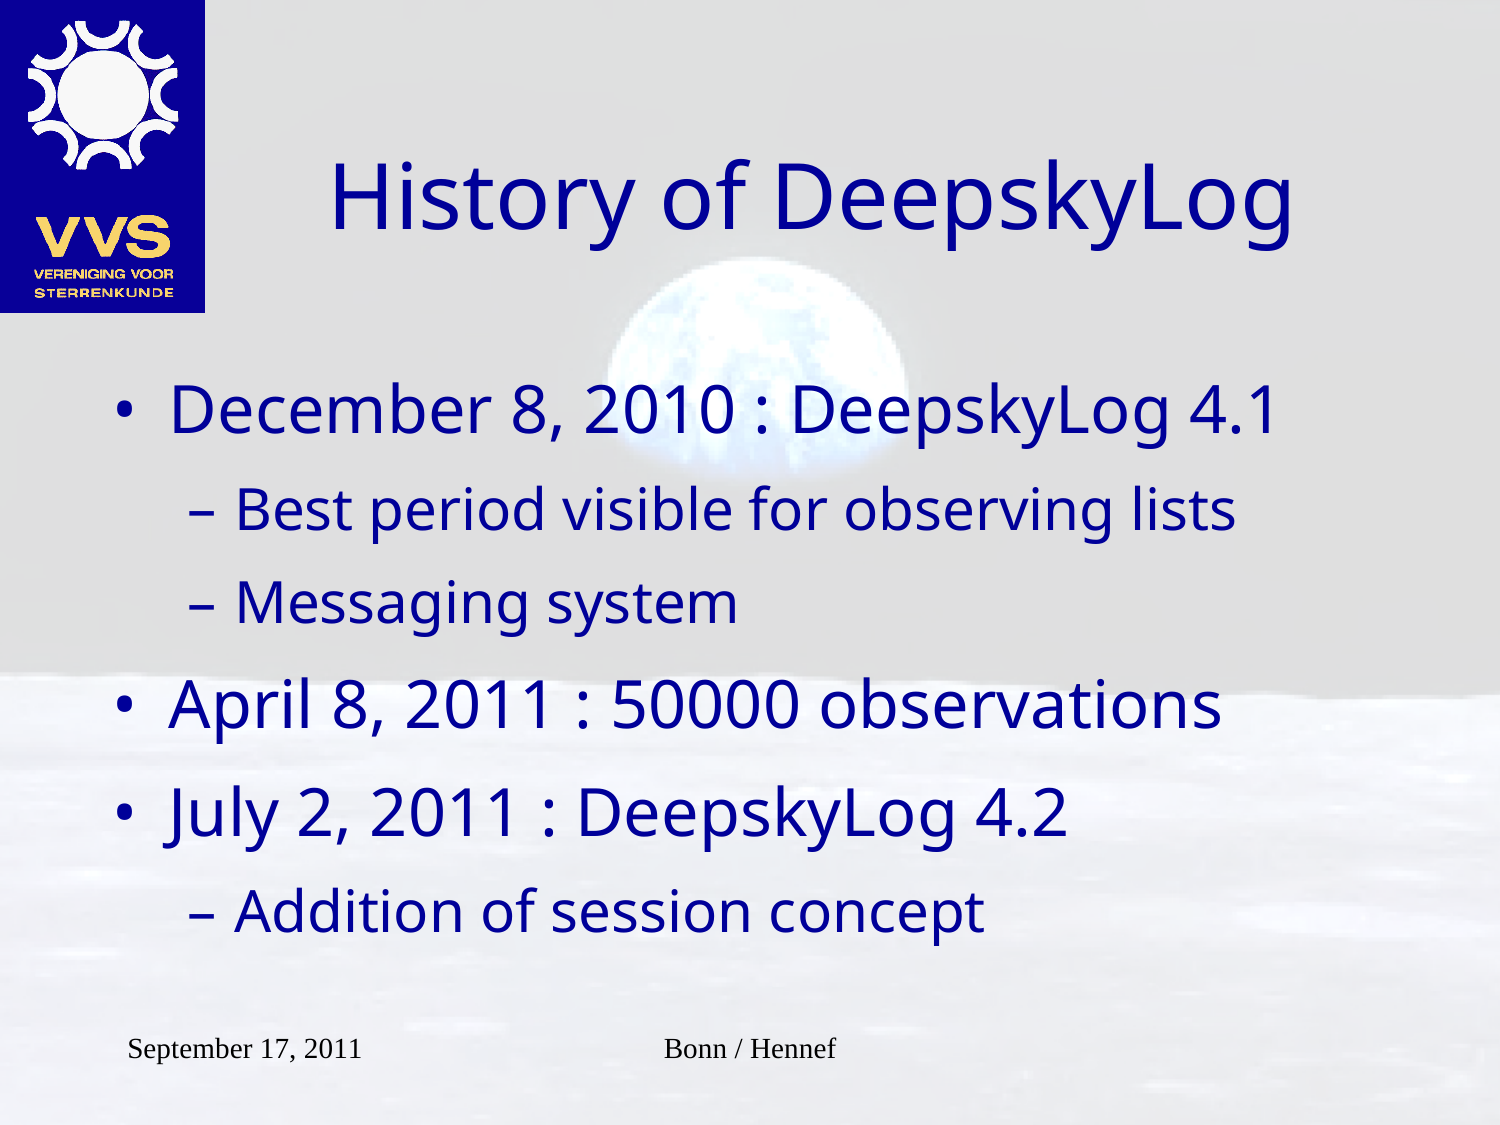

# History of DeepskyLog
December 8, 2010 : DeepskyLog 4.1
Best period visible for observing lists
Messaging system
April 8, 2011 : 50000 observations
July 2, 2011 : DeepskyLog 4.2
Addition of session concept
September 17, 2011
Bonn / Hennef